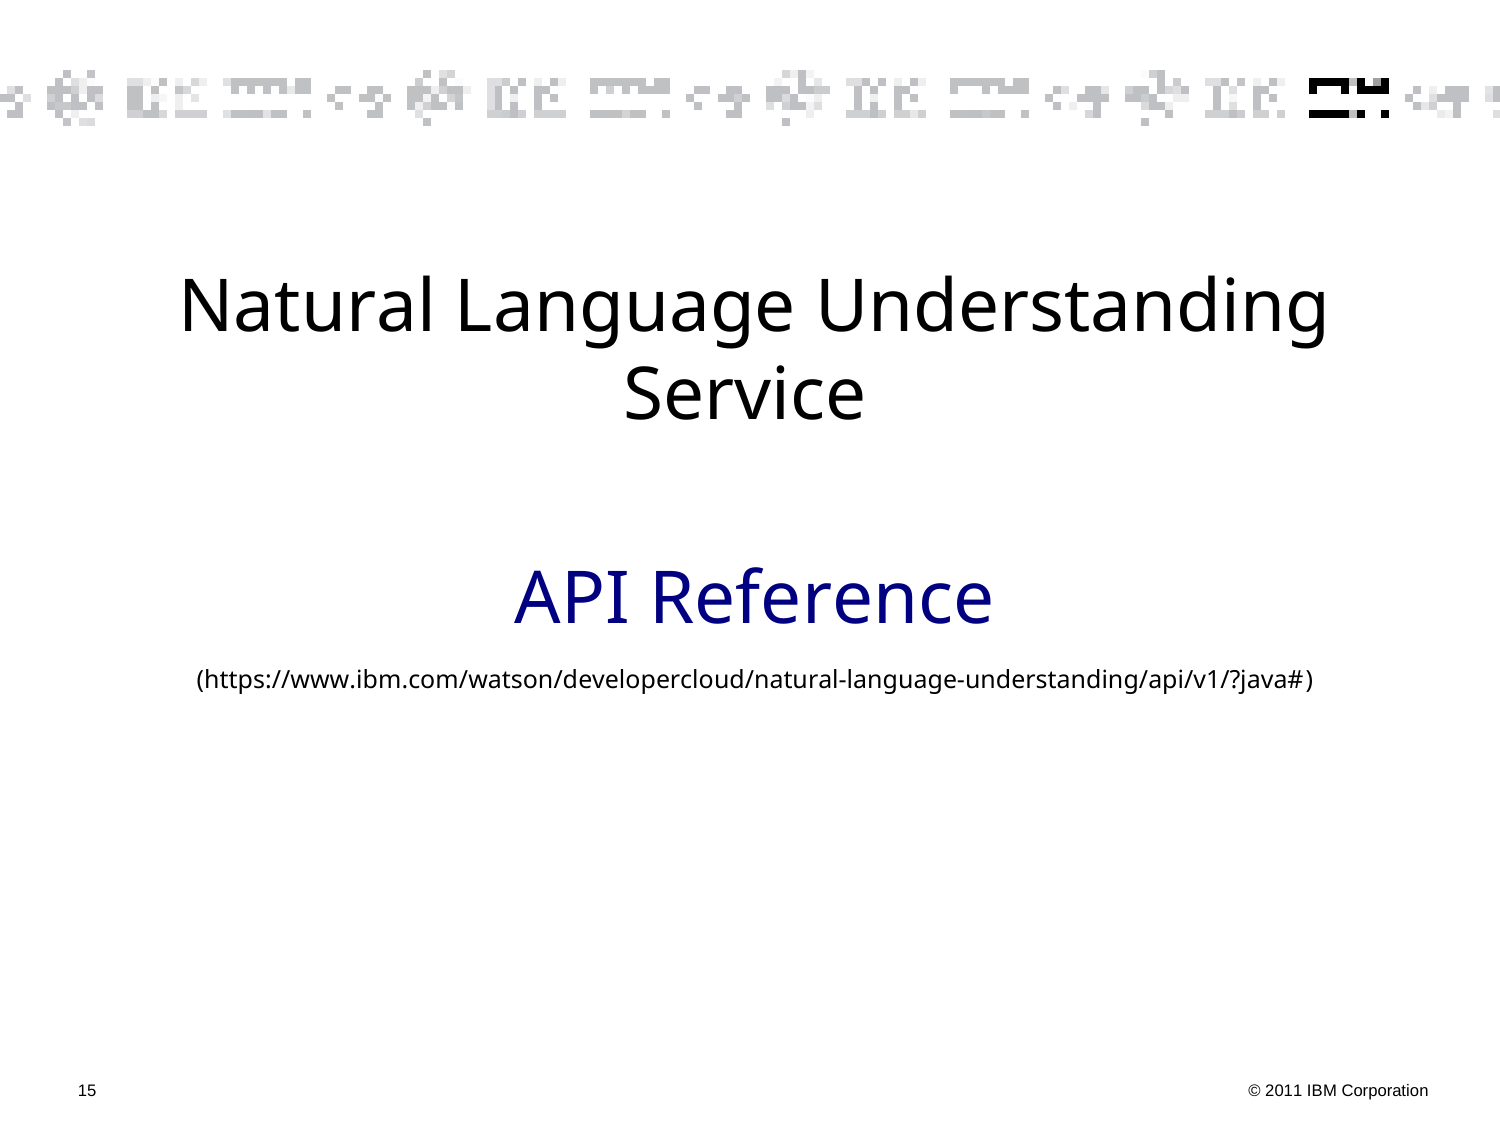

# Natural Language Understanding Service
API Reference
(https://www.ibm.com/watson/developercloud/natural-language-understanding/api/v1/?java#)
15